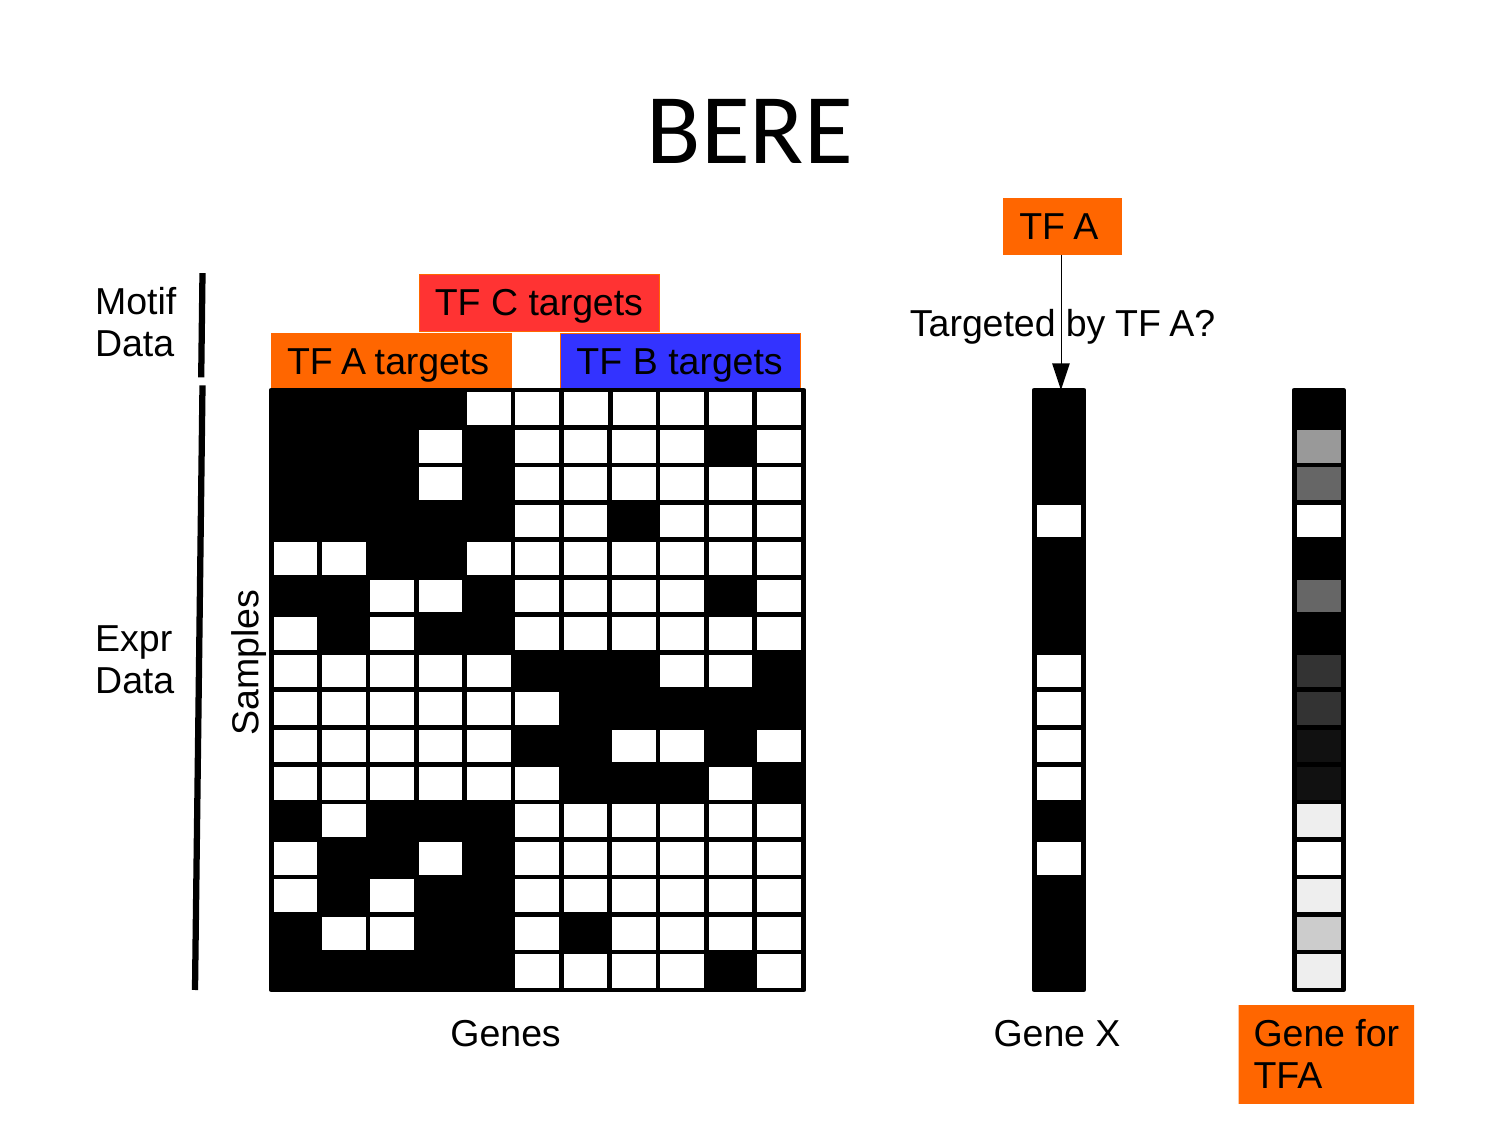

# BERE
TF A
Motif
Data
TF C targets
Targeted by TF A?
TF A targets
TF B targets
Expr
Data
Samples
Genes
Gene X
Gene for
TFA